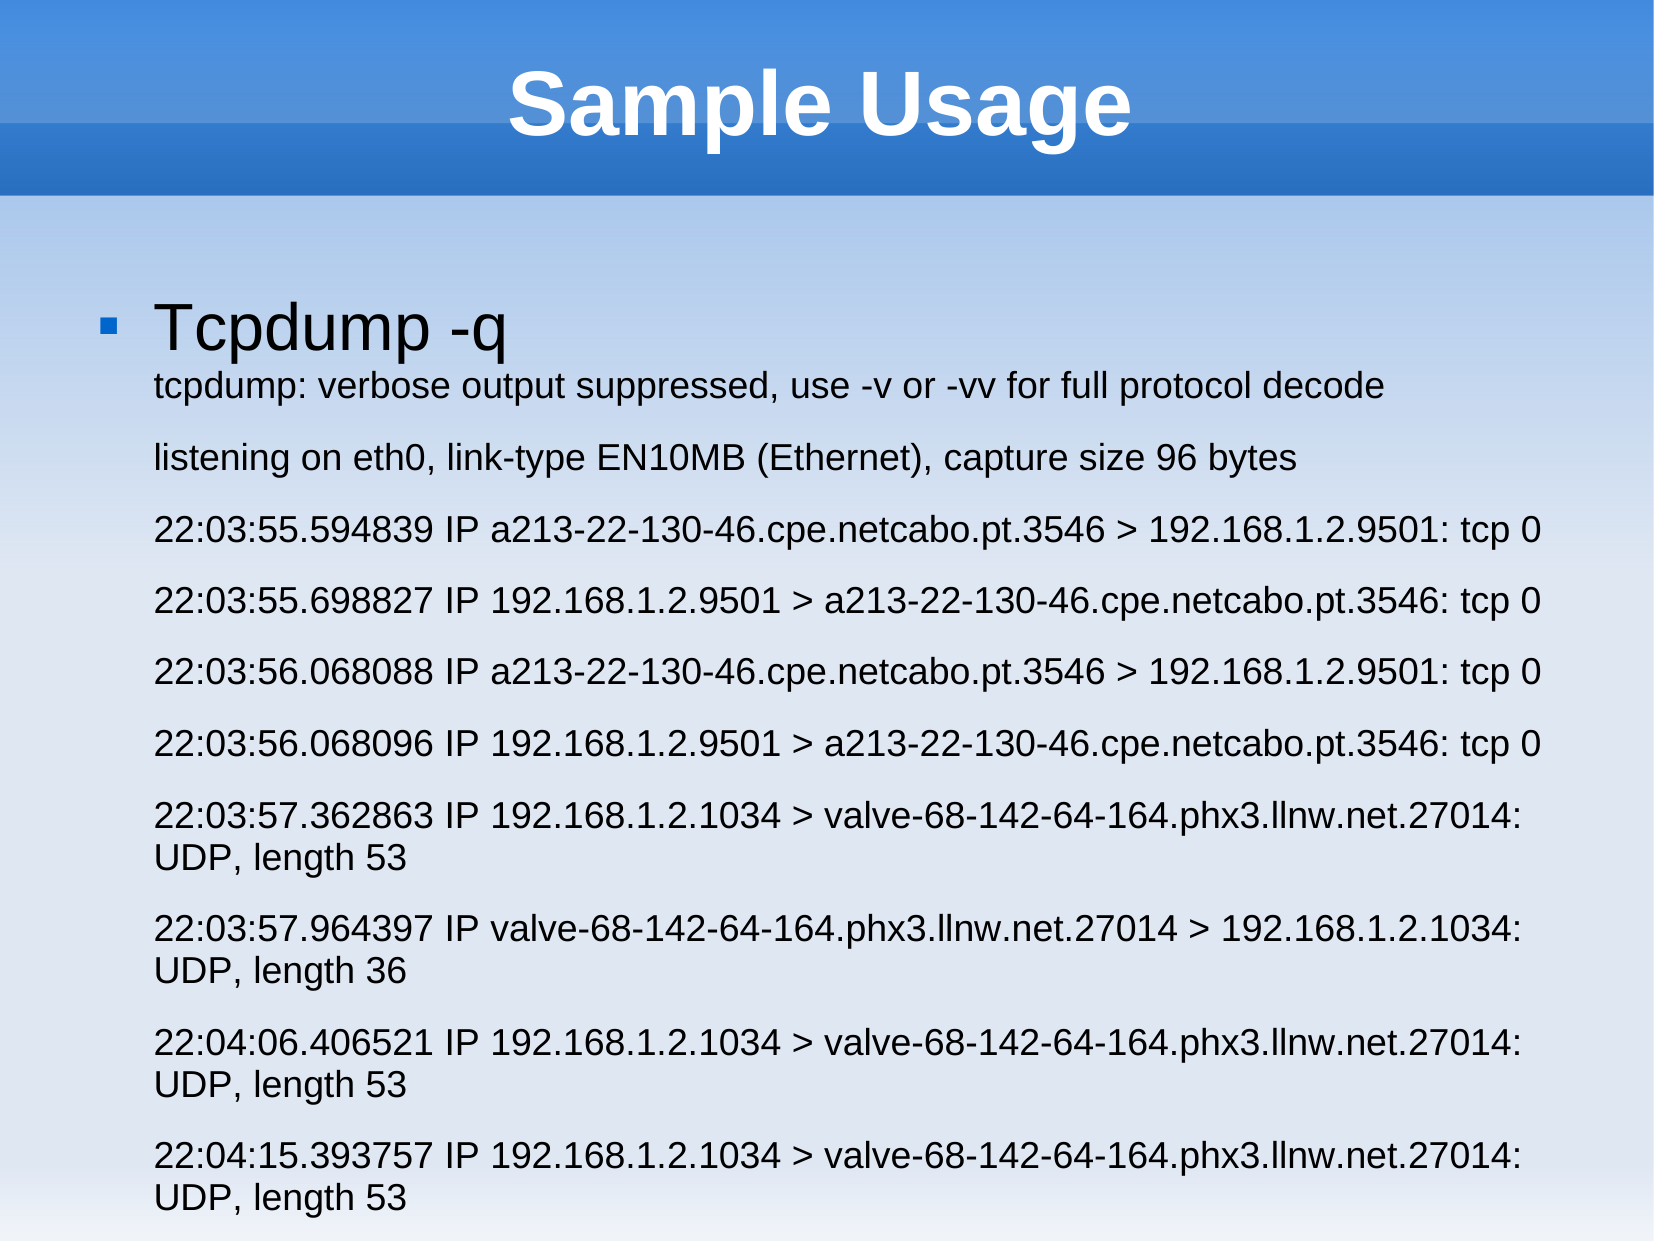

# Sample Usage
Tcpdump -q
tcpdump: verbose output suppressed, use -v or -vv for full protocol decode
listening on eth0, link-type EN10MB (Ethernet), capture size 96 bytes
22:03:55.594839 IP a213-22-130-46.cpe.netcabo.pt.3546 > 192.168.1.2.9501: tcp 0
22:03:55.698827 IP 192.168.1.2.9501 > a213-22-130-46.cpe.netcabo.pt.3546: tcp 0
22:03:56.068088 IP a213-22-130-46.cpe.netcabo.pt.3546 > 192.168.1.2.9501: tcp 0
22:03:56.068096 IP 192.168.1.2.9501 > a213-22-130-46.cpe.netcabo.pt.3546: tcp 0
22:03:57.362863 IP 192.168.1.2.1034 > valve-68-142-64-164.phx3.llnw.net.27014: UDP, length 53
22:03:57.964397 IP valve-68-142-64-164.phx3.llnw.net.27014 > 192.168.1.2.1034: UDP, length 36
22:04:06.406521 IP 192.168.1.2.1034 > valve-68-142-64-164.phx3.llnw.net.27014: UDP, length 53
22:04:15.393757 IP 192.168.1.2.1034 > valve-68-142-64-164.phx3.llnw.net.27014: UDP, length 53